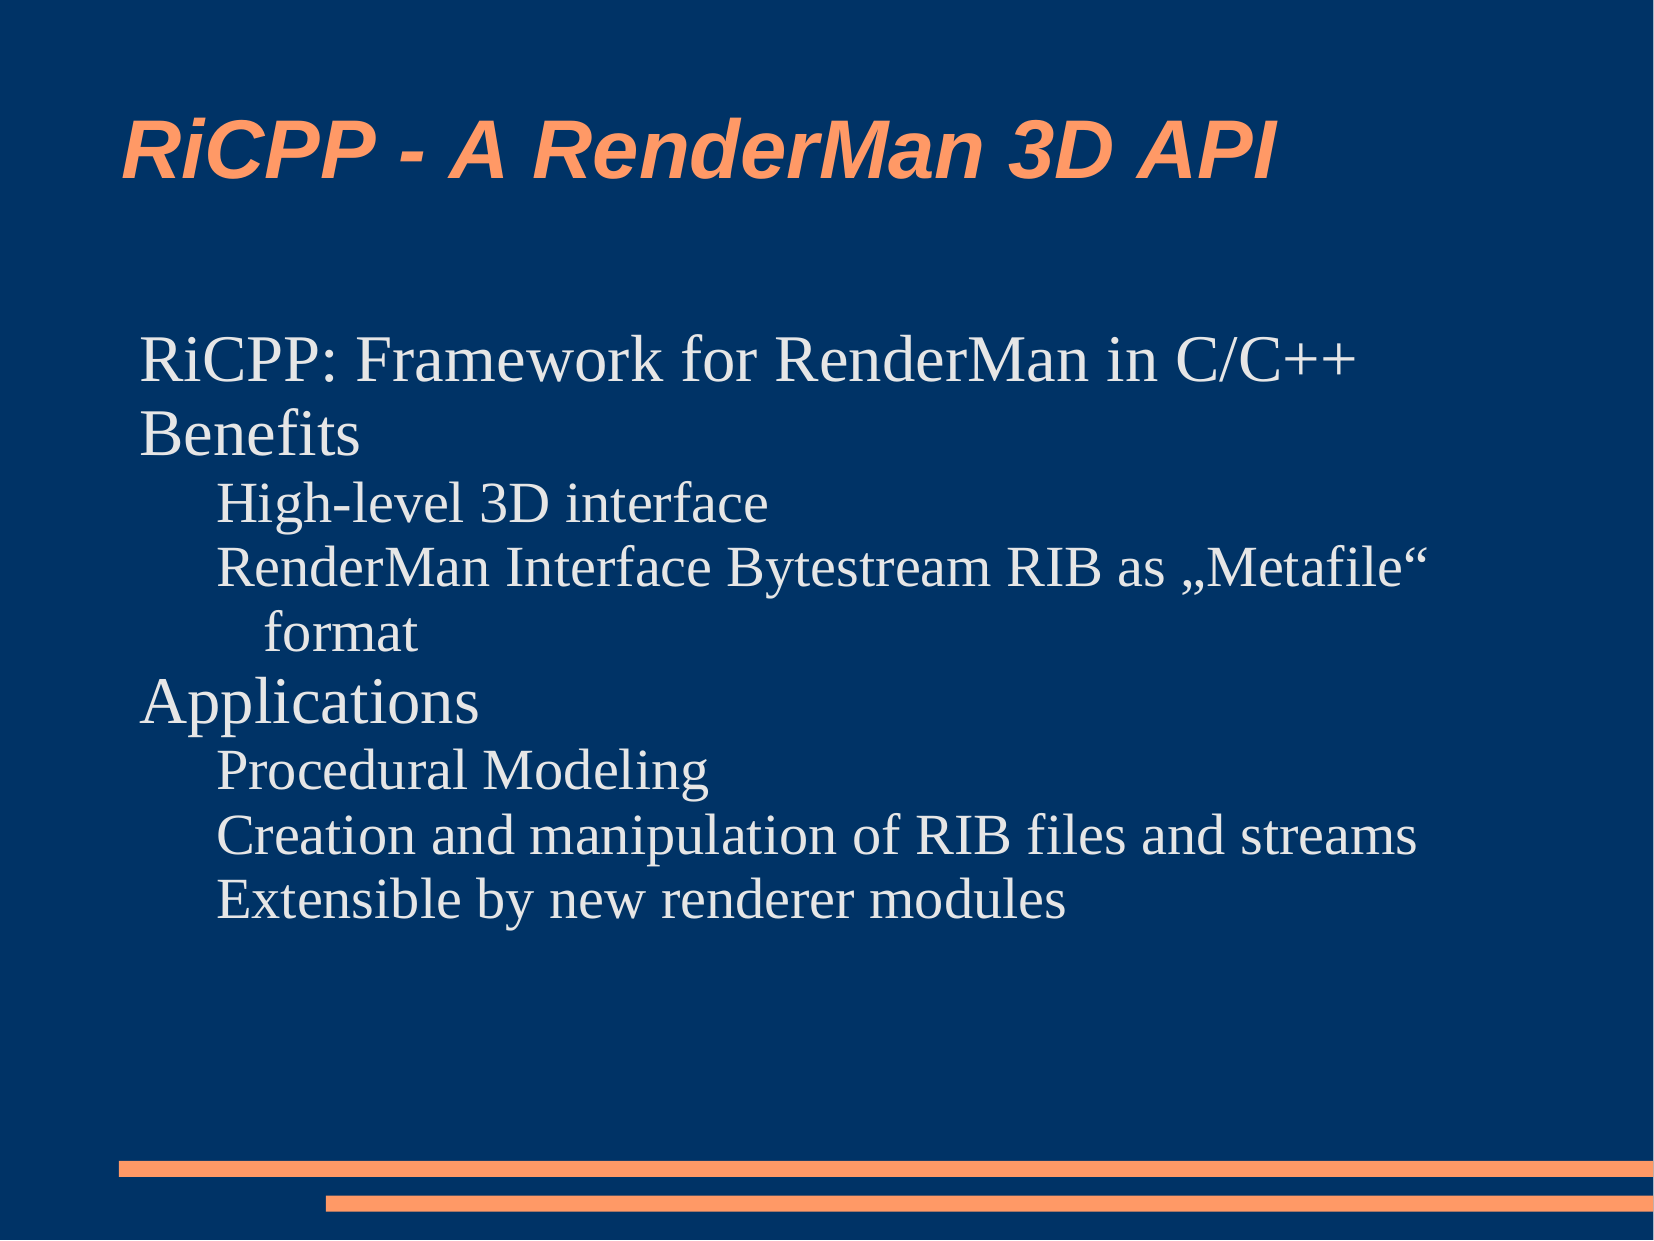

# RiCPP - A RenderMan 3D API
RiCPP: Framework for RenderMan in C/C++
Benefits
High-level 3D interface
RenderMan Interface Bytestream RIB as „Metafile“ format
Applications
Procedural Modeling
Creation and manipulation of RIB files and streams
Extensible by new renderer modules